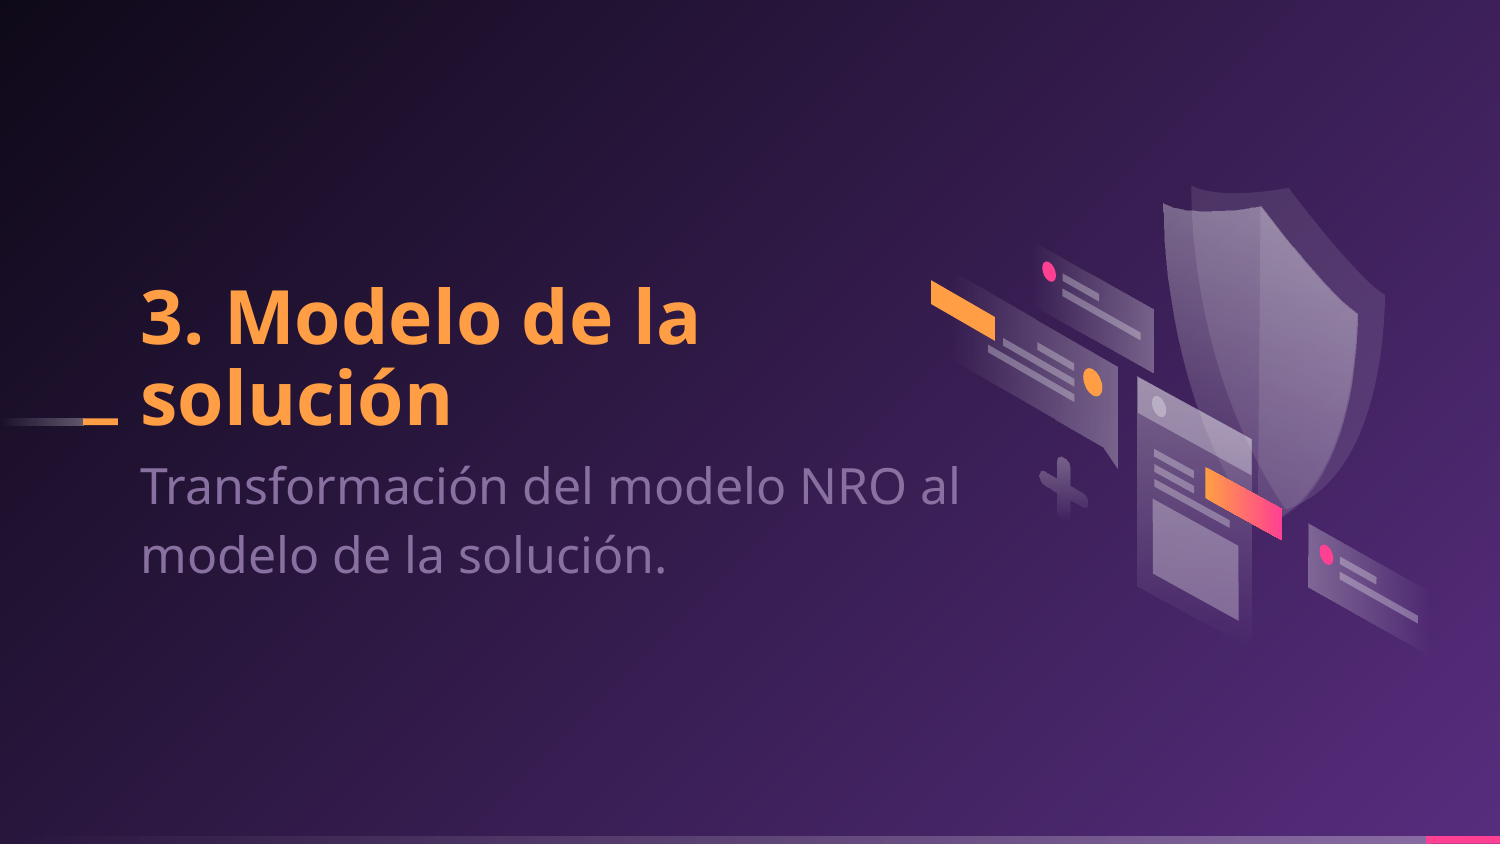

# 3. Modelo de la solución
Transformación del modelo NRO al modelo de la solución.